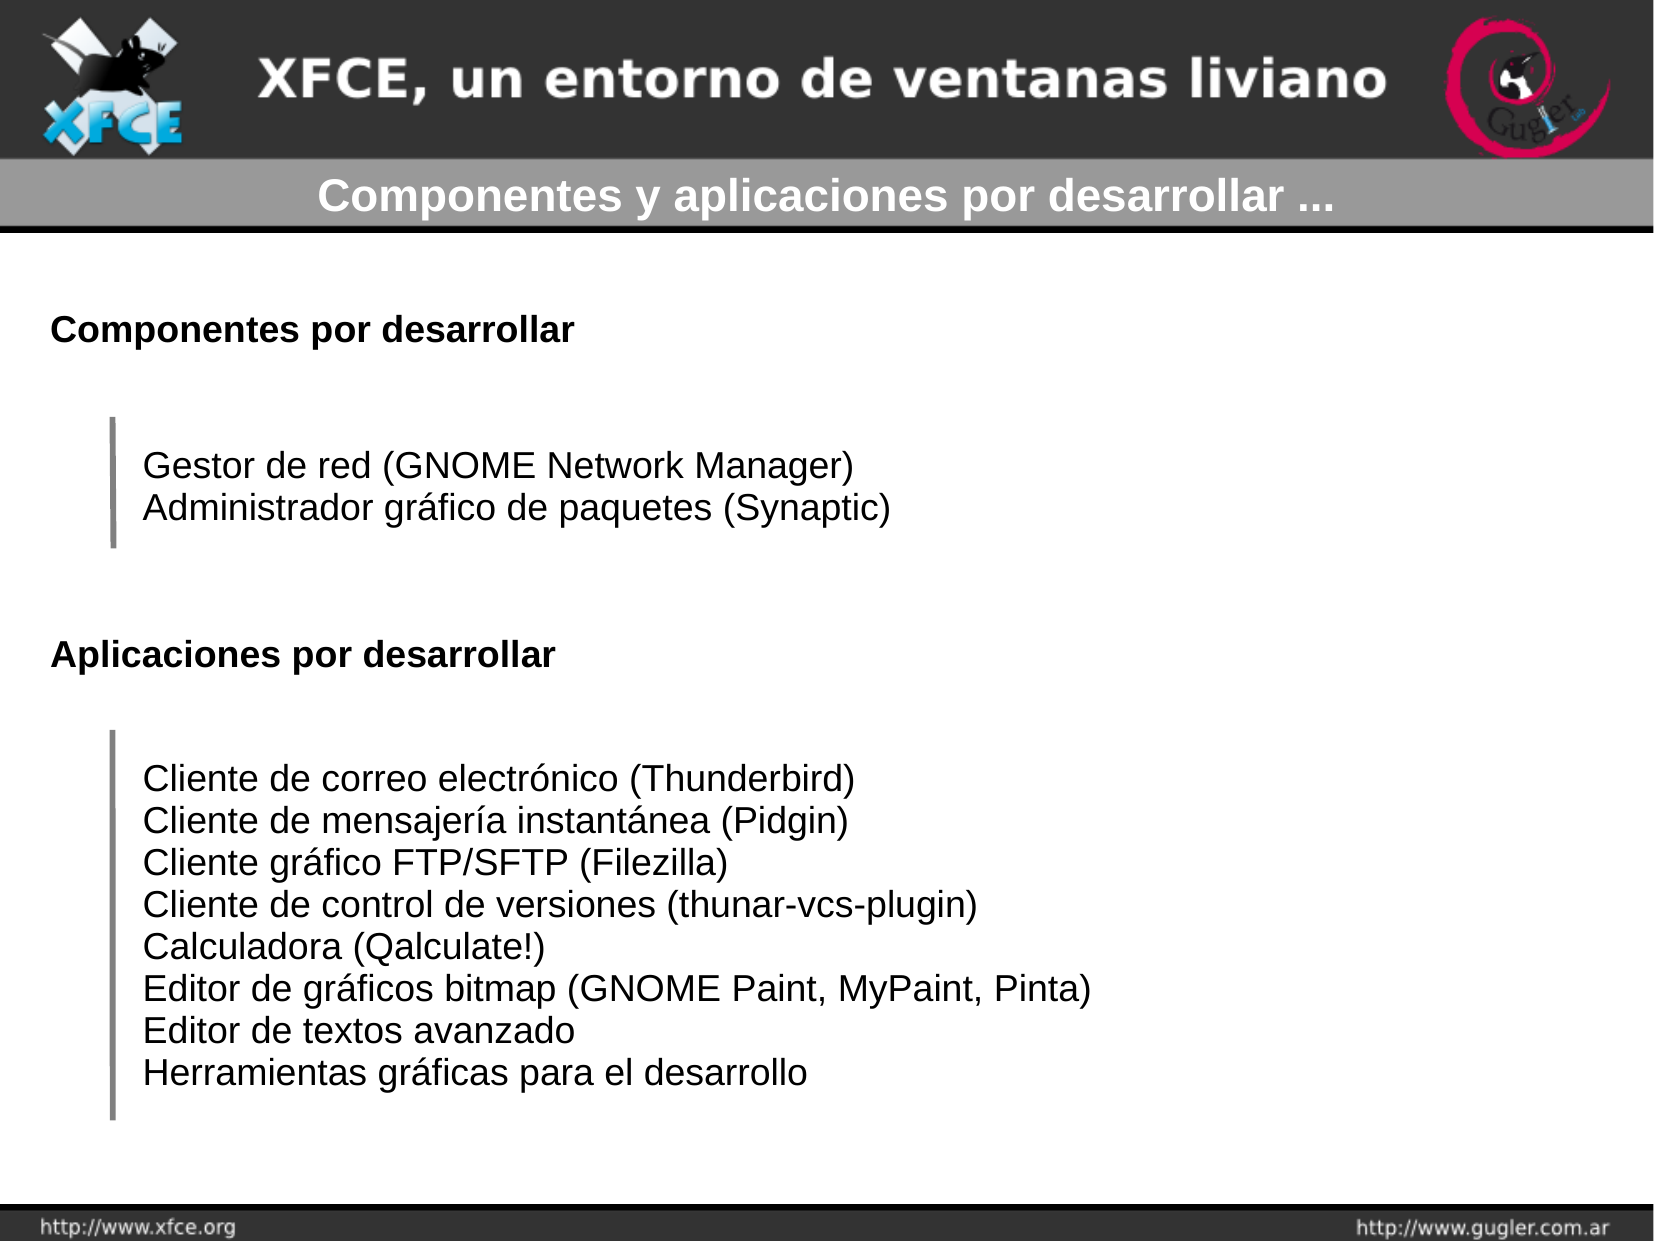

Componentes y aplicaciones por desarrollar ...
Componentes por desarrollar
Gestor de red (GNOME Network Manager)
Administrador gráfico de paquetes (Synaptic)
Aplicaciones por desarrollar
Cliente de correo electrónico (Thunderbird)
Cliente de mensajería instantánea (Pidgin)
Cliente gráfico FTP/SFTP (Filezilla)
Cliente de control de versiones (thunar-vcs-plugin)
Calculadora (Qalculate!)
Editor de gráficos bitmap (GNOME Paint, MyPaint, Pinta)
Editor de textos avanzado
Herramientas gráficas para el desarrollo